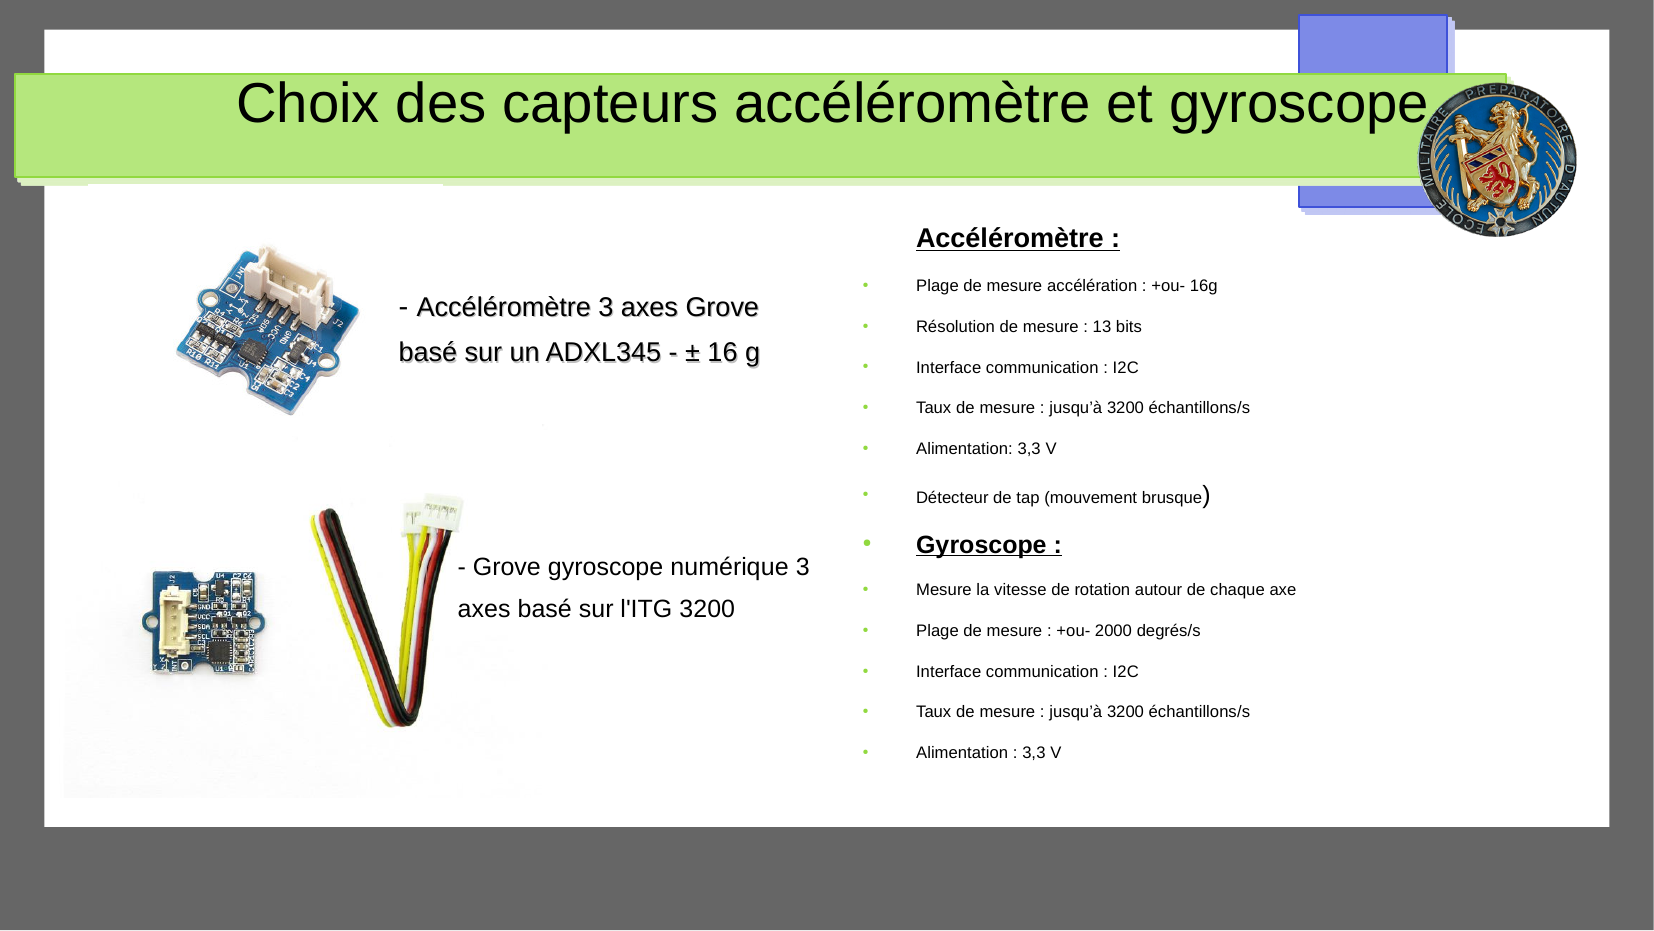

# Choix des capteurs accéléromètre et gyroscope
Accéléromètre :
Plage de mesure accélération : +ou- 16g
Résolution de mesure : 13 bits
Interface communication : I2C
Taux de mesure : jusqu’à 3200 échantillons/s
Alimentation: 3,3 V
Détecteur de tap (mouvement brusque)
Gyroscope :
Mesure la vitesse de rotation autour de chaque axe
Plage de mesure : +ou- 2000 degrés/s
Interface communication : I2C
Taux de mesure : jusqu’à 3200 échantillons/s
Alimentation : 3,3 V
- Accéléromètre 3 axes Grove
basé sur un ADXL345 - ± 16 g
- Grove gyroscope numérique 3 axes basé sur l'ITG 3200